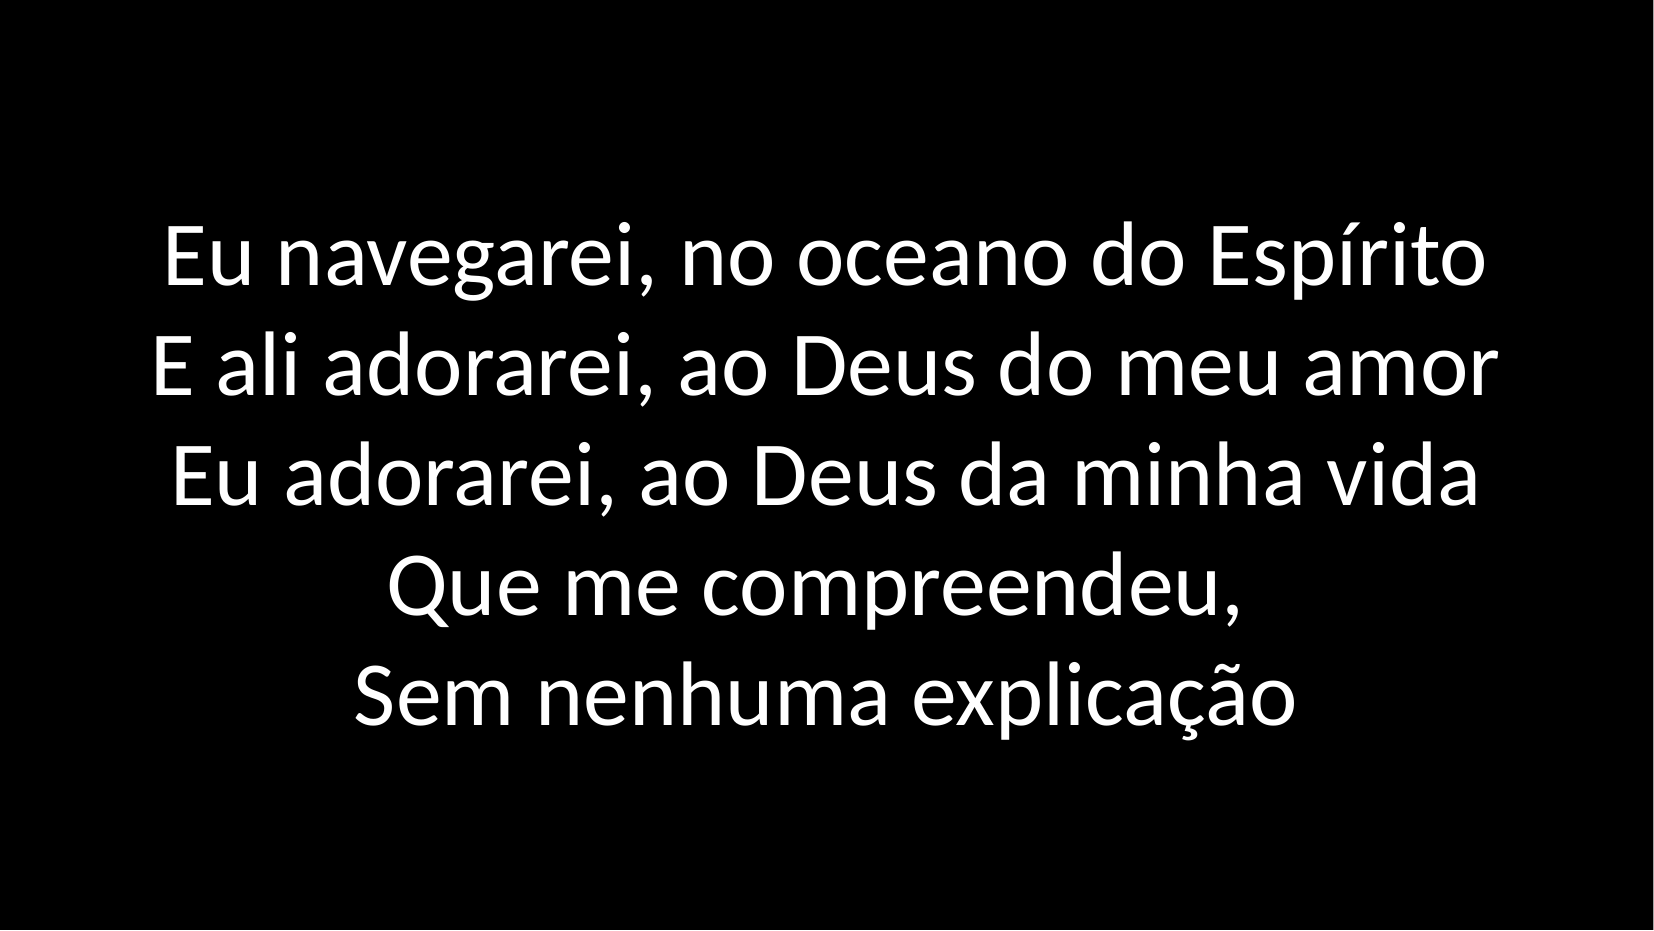

# Eu navegarei, no oceano do Espírito E ali adorarei, ao Deus do meu amor Eu adorarei, ao Deus da minha vida Que me compreendeu, Sem nenhuma explicação